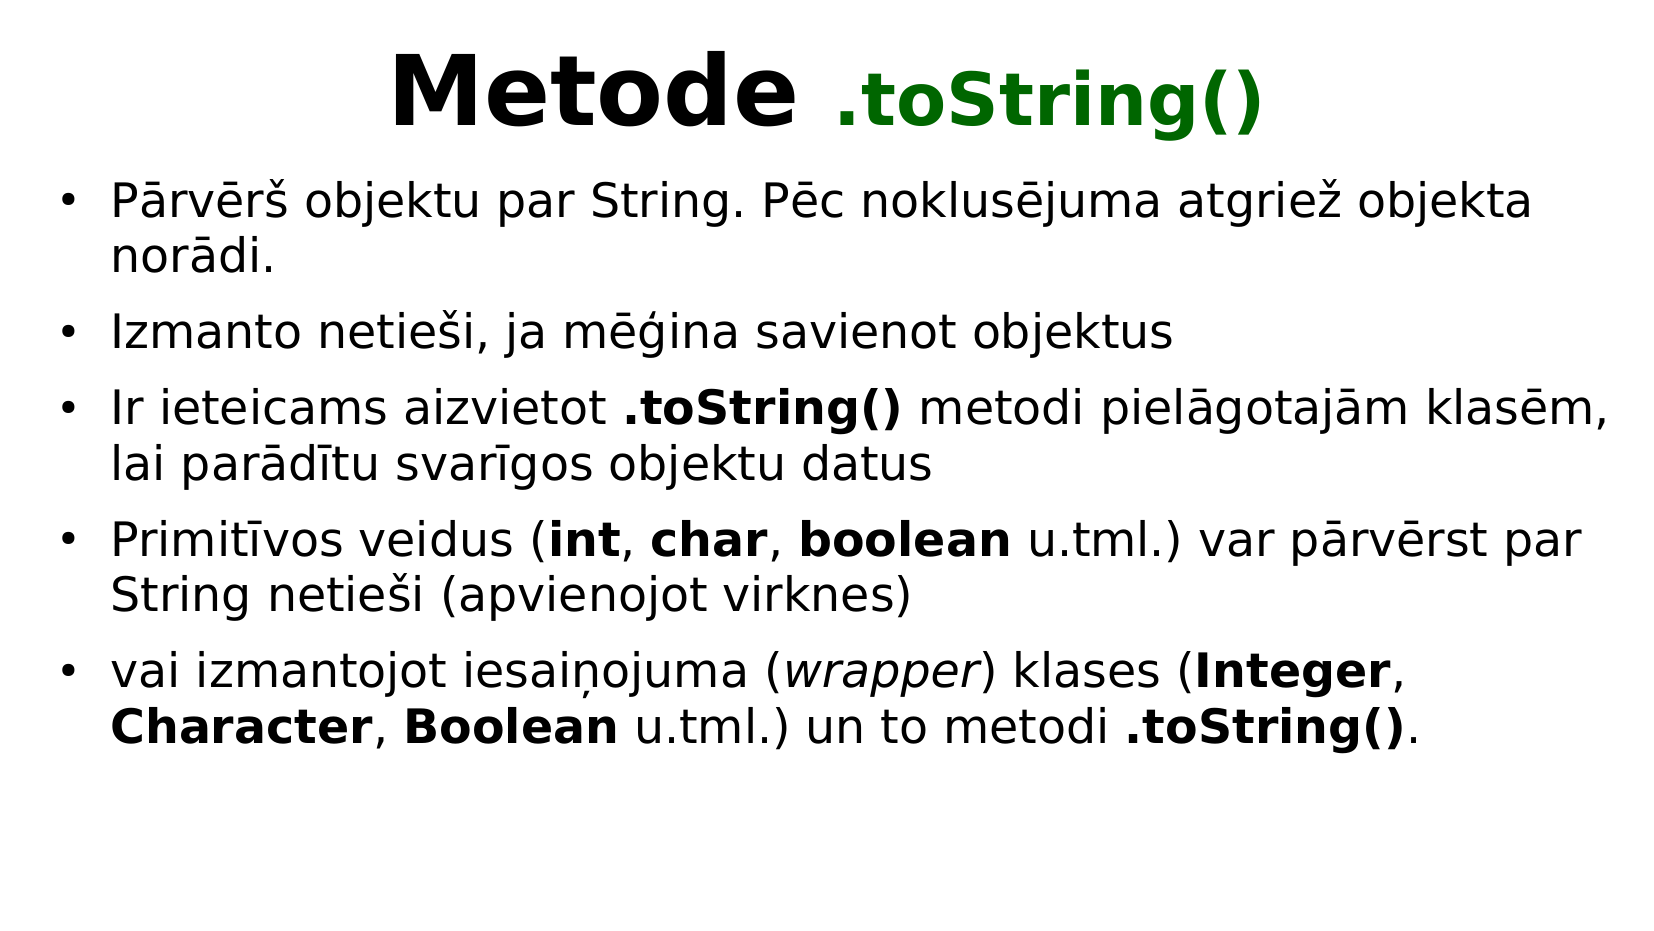

# Metode .toString()
Pārvērš objektu par String. Pēc noklusējuma atgriež objekta norādi.
Izmanto netieši, ja mēģina savienot objektus
Ir ieteicams aizvietot .toString() metodi pielāgotajām klasēm, lai parādītu svarīgos objektu datus
Primitīvos veidus (int, char, boolean u.tml.) var pārvērst par String netieši (apvienojot virknes)
vai izmantojot iesaiņojuma (wrapper) klases (Integer, Character, Boolean u.tml.) un to metodi .toString().